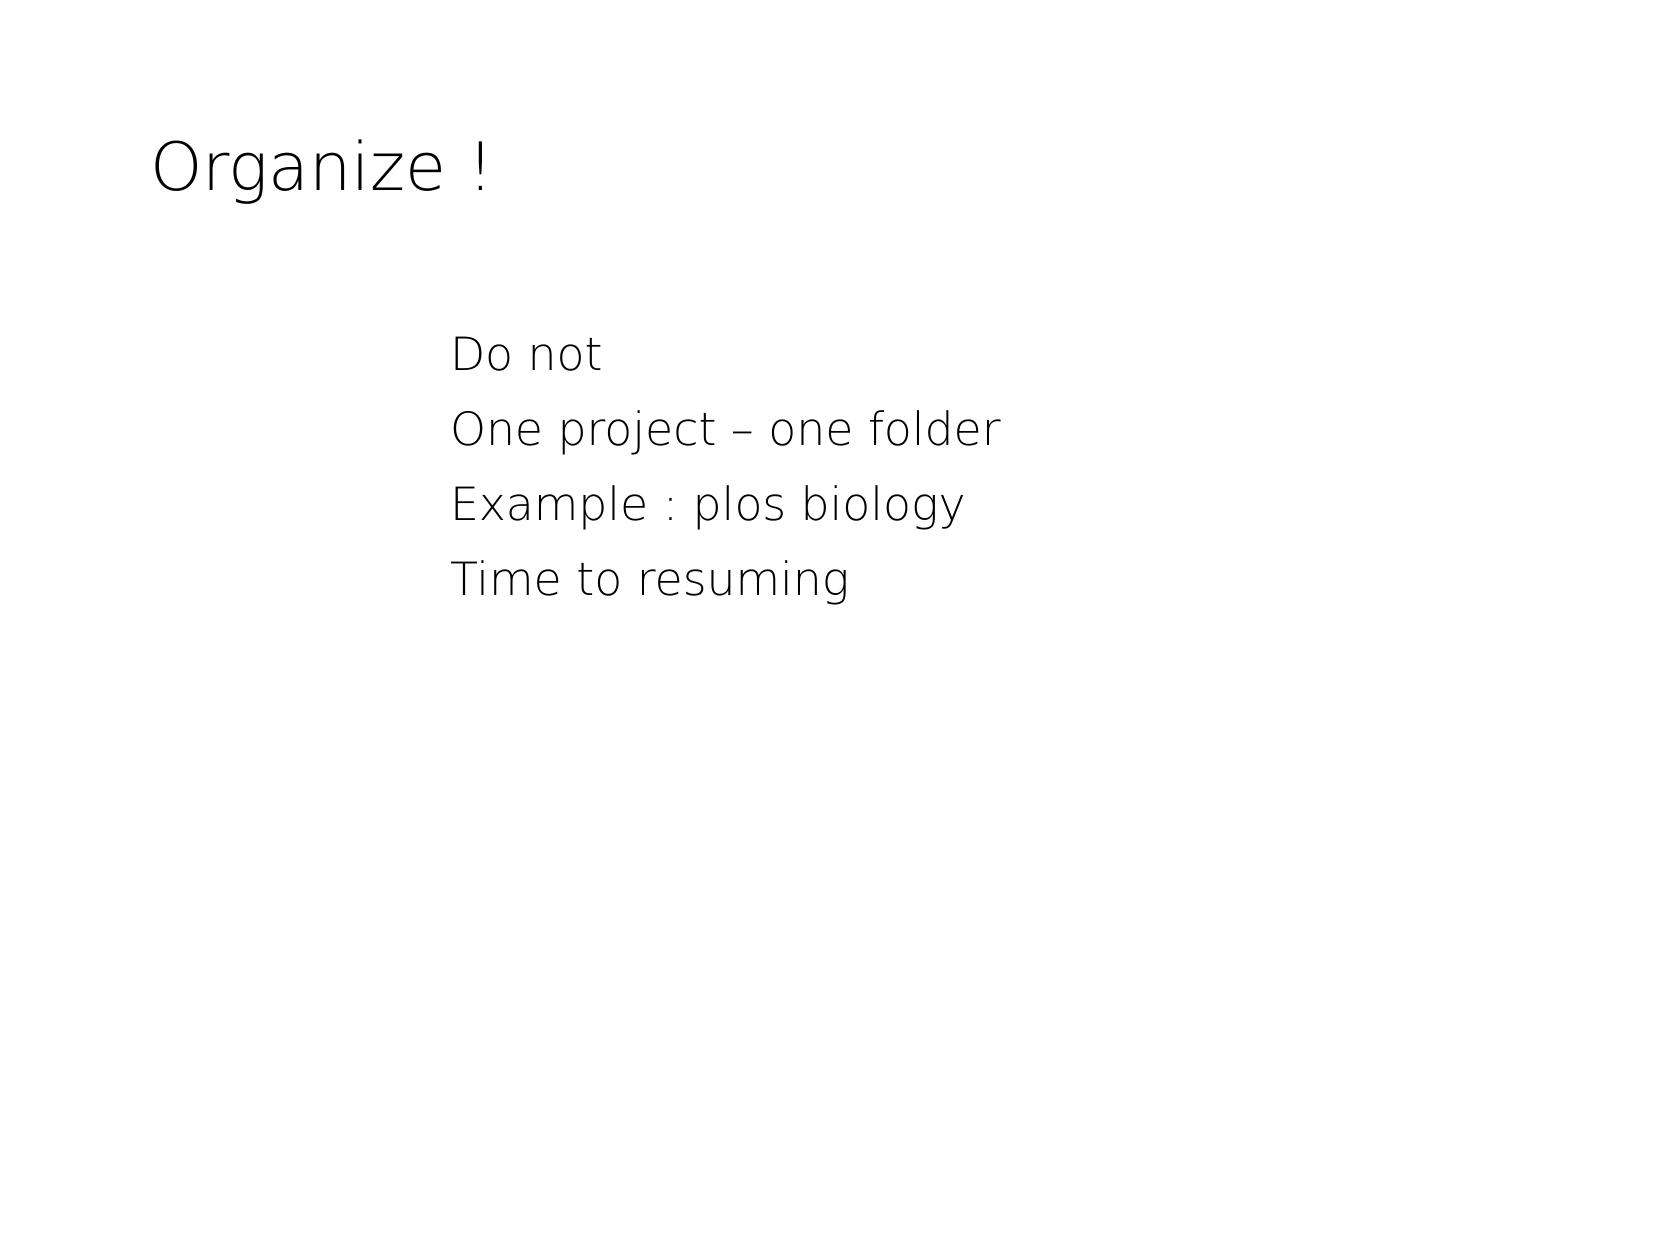

# Organize !
Do not
One project – one folder
Example : plos biology
Time to resuming